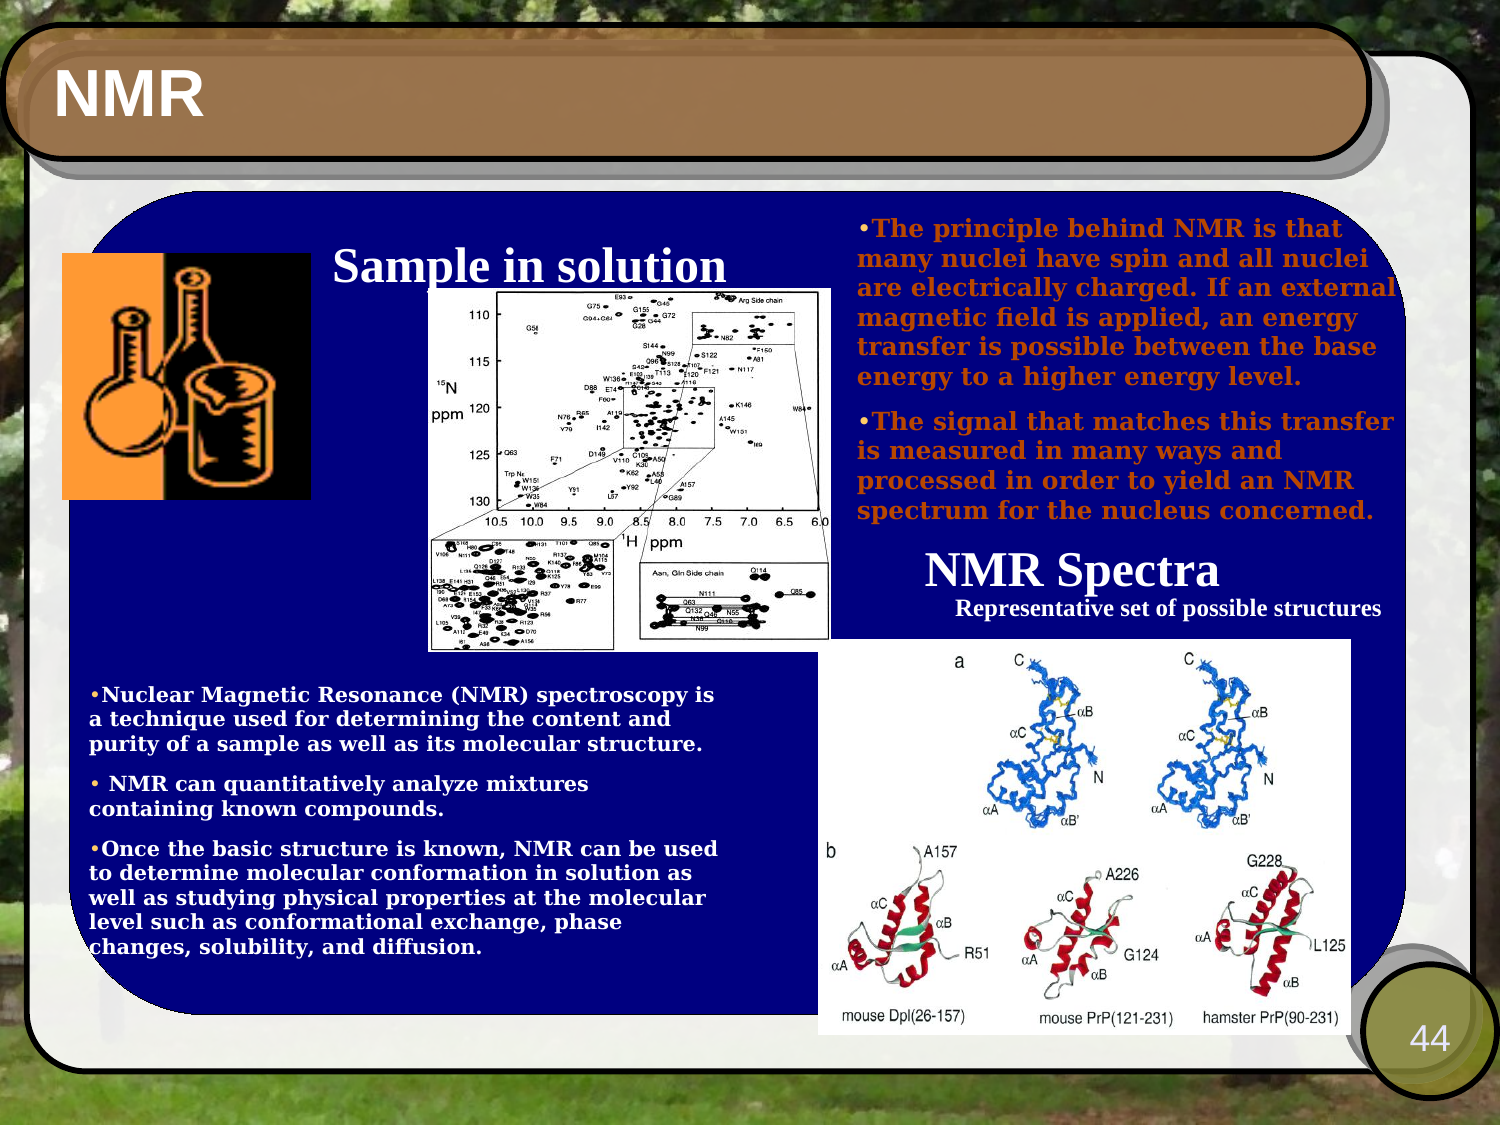

# NMR
The principle behind NMR is that many nuclei have spin and all nuclei are electrically charged. If an external magnetic field is applied, an energy transfer is possible between the base energy to a higher energy level.
The signal that matches this transfer is measured in many ways and processed in order to yield an NMR spectrum for the nucleus concerned.
Sample in solution
NMR Spectra
Representative set of possible structures
Nuclear Magnetic Resonance (NMR) spectroscopy is a technique used for determining the content and purity of a sample as well as its molecular structure.
 NMR can quantitatively analyze mixtures containing known compounds.
Once the basic structure is known, NMR can be used to determine molecular conformation in solution as well as studying physical properties at the molecular level such as conformational exchange, phase changes, solubility, and diffusion.
44